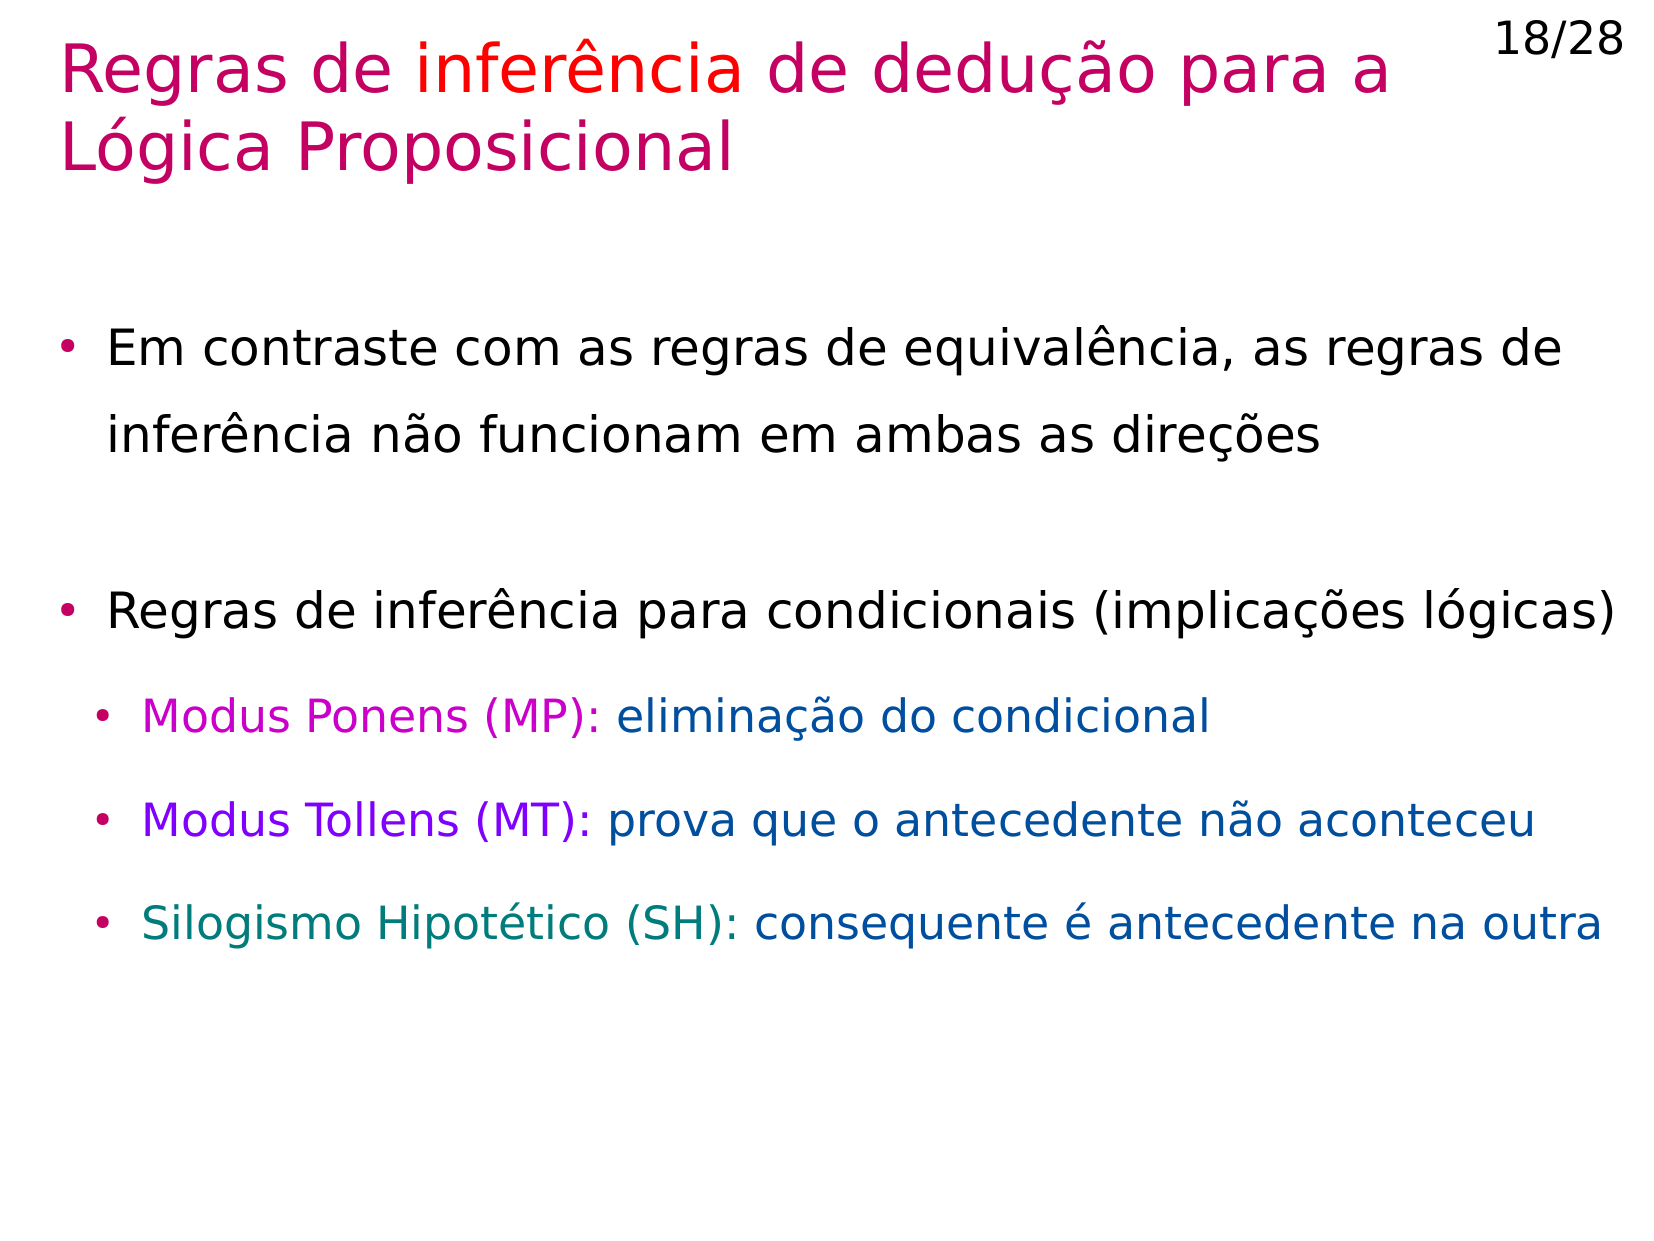

# Regras de inferência de dedução para a Lógica Proposicional
18
Em contraste com as regras de equivalência, as regras de inferência não funcionam em ambas as direções
Regras de inferência para condicionais (implicações lógicas)
Modus Ponens (MP): eliminação do condicional
Modus Tollens (MT): prova que o antecedente não aconteceu
Silogismo Hipotético (SH): consequente é antecedente na outra